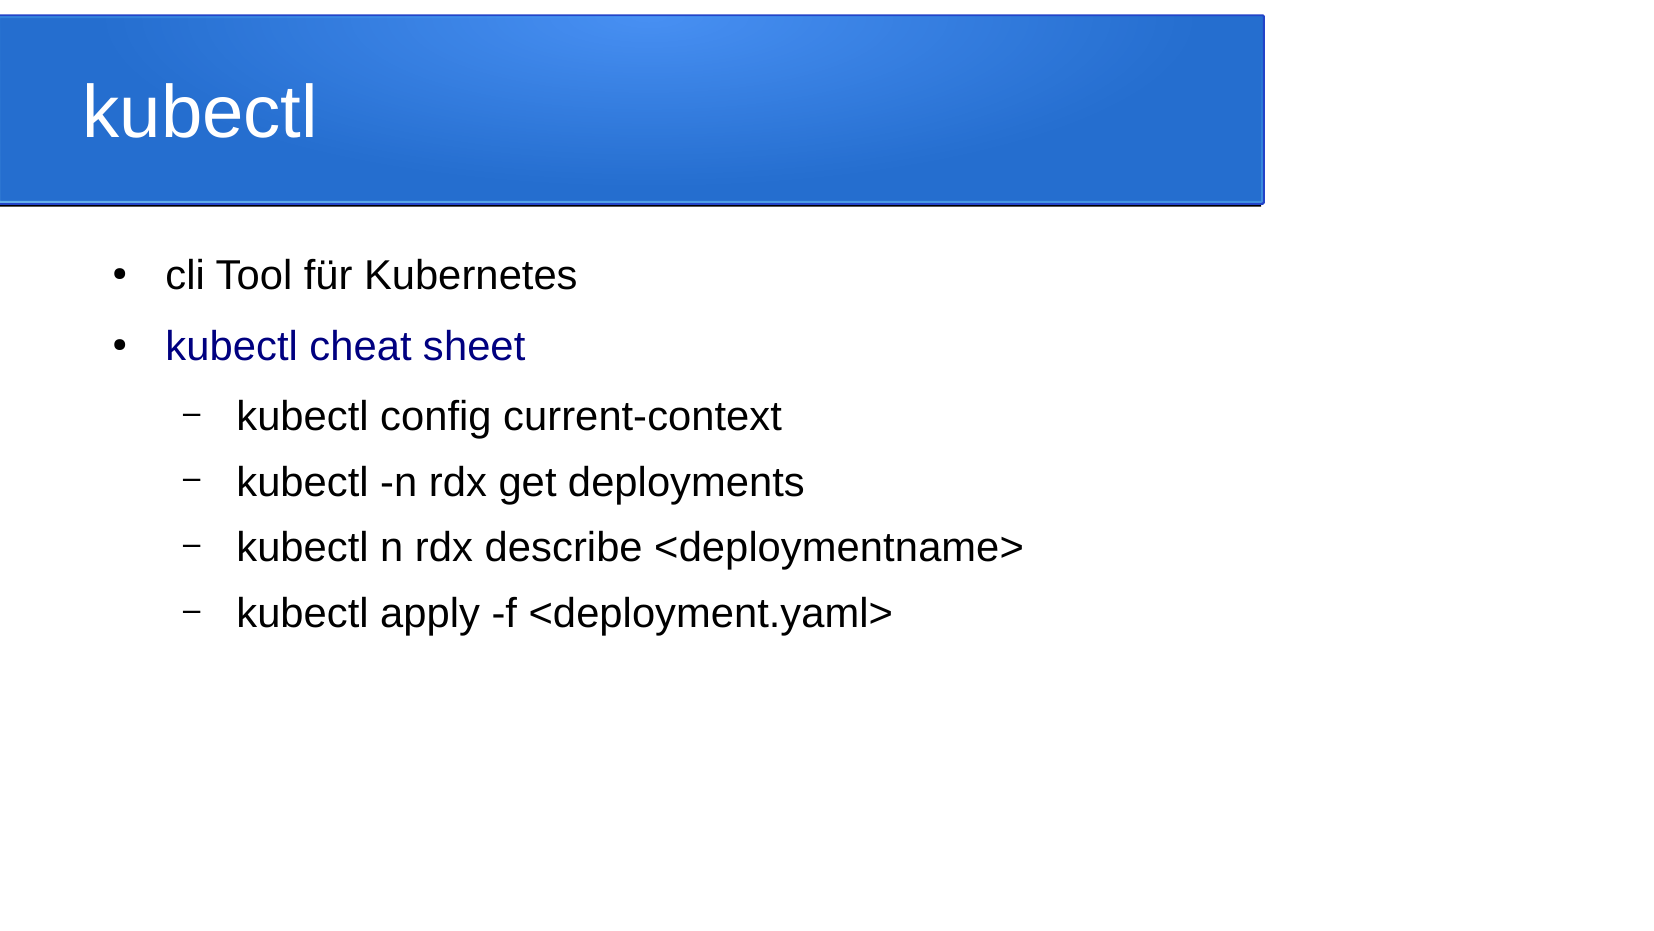

# kubectl
cli Tool für Kubernetes
kubectl cheat sheet
kubectl config current-context
kubectl -n rdx get deployments
kubectl n rdx describe <deploymentname>
kubectl apply -f <deployment.yaml>